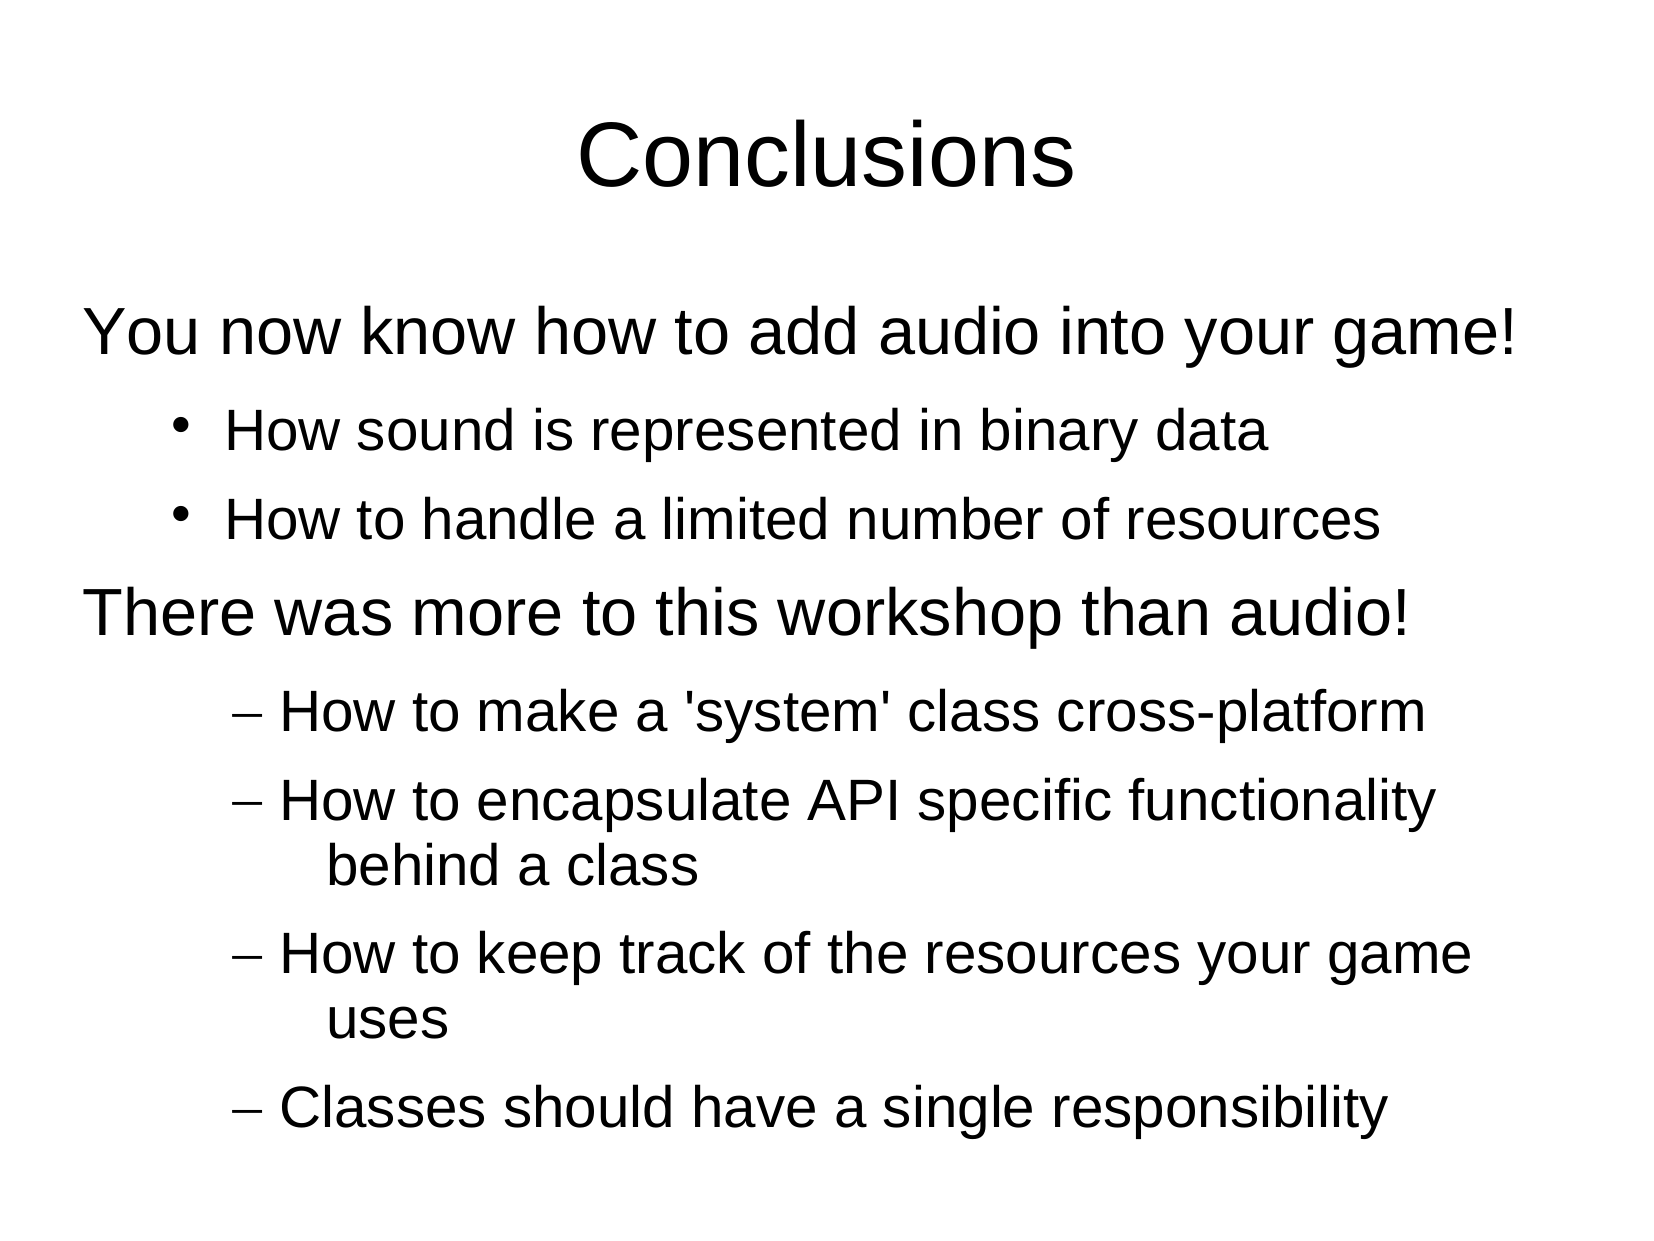

# Conclusions
You now know how to add audio into your game!
How sound is represented in binary data
How to handle a limited number of resources
There was more to this workshop than audio!
How to make a 'system' class cross-platform
How to encapsulate API specific functionality behind a class
How to keep track of the resources your game uses
Classes should have a single responsibility